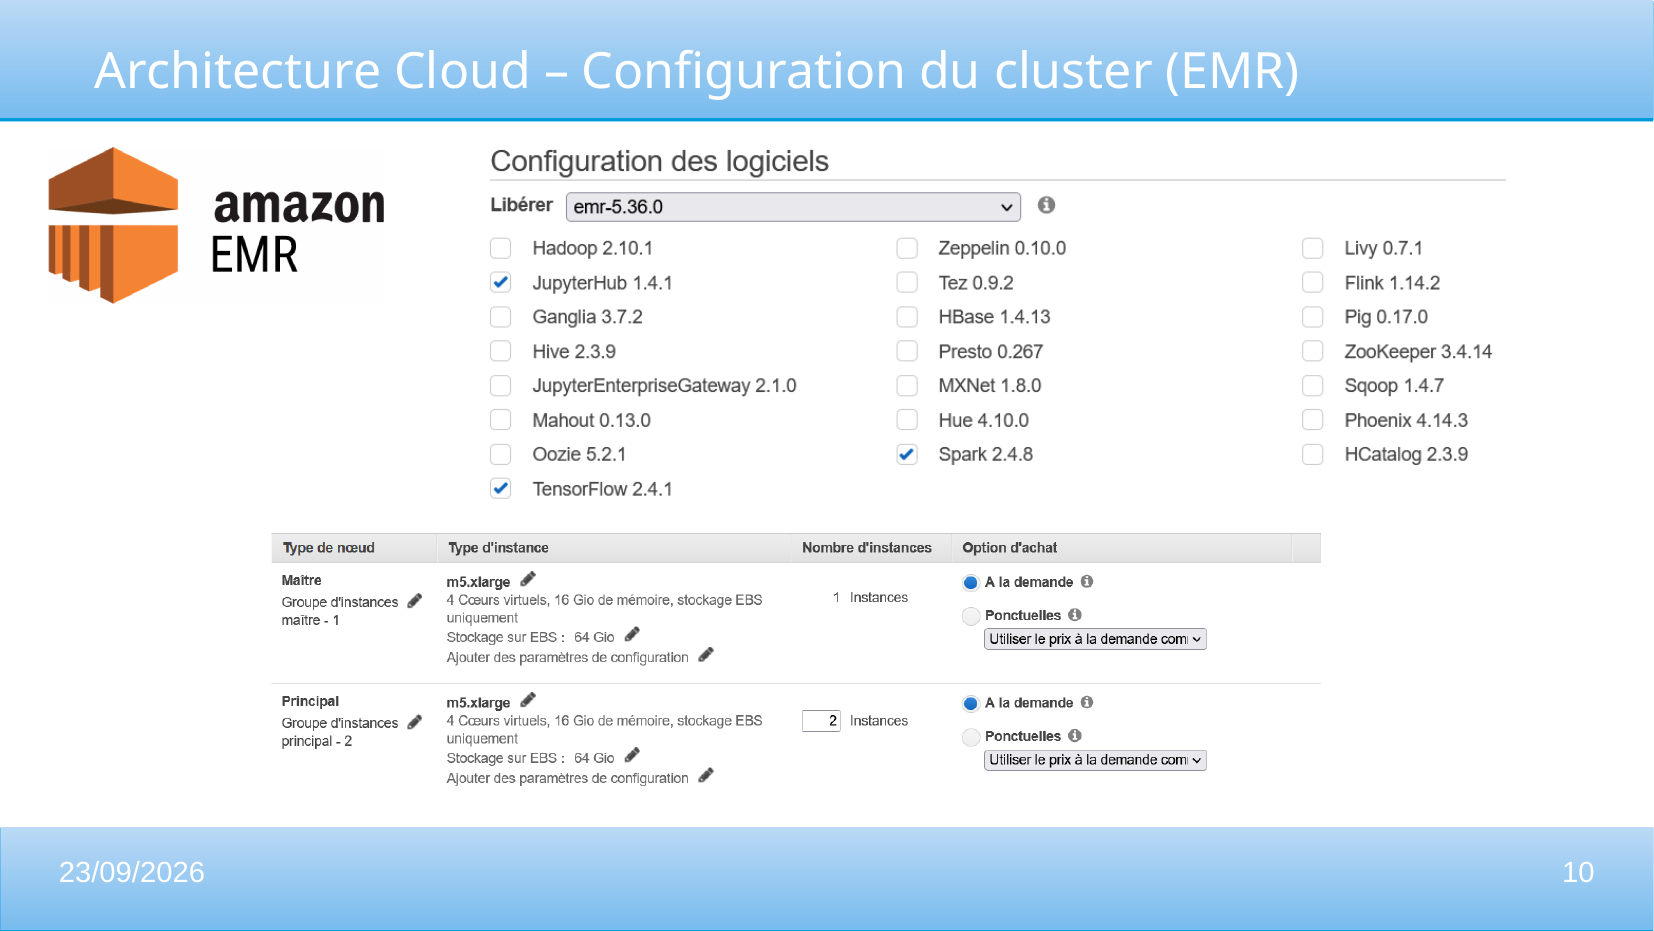

# Architecture Cloud – Configuration du cluster (EMR)
10